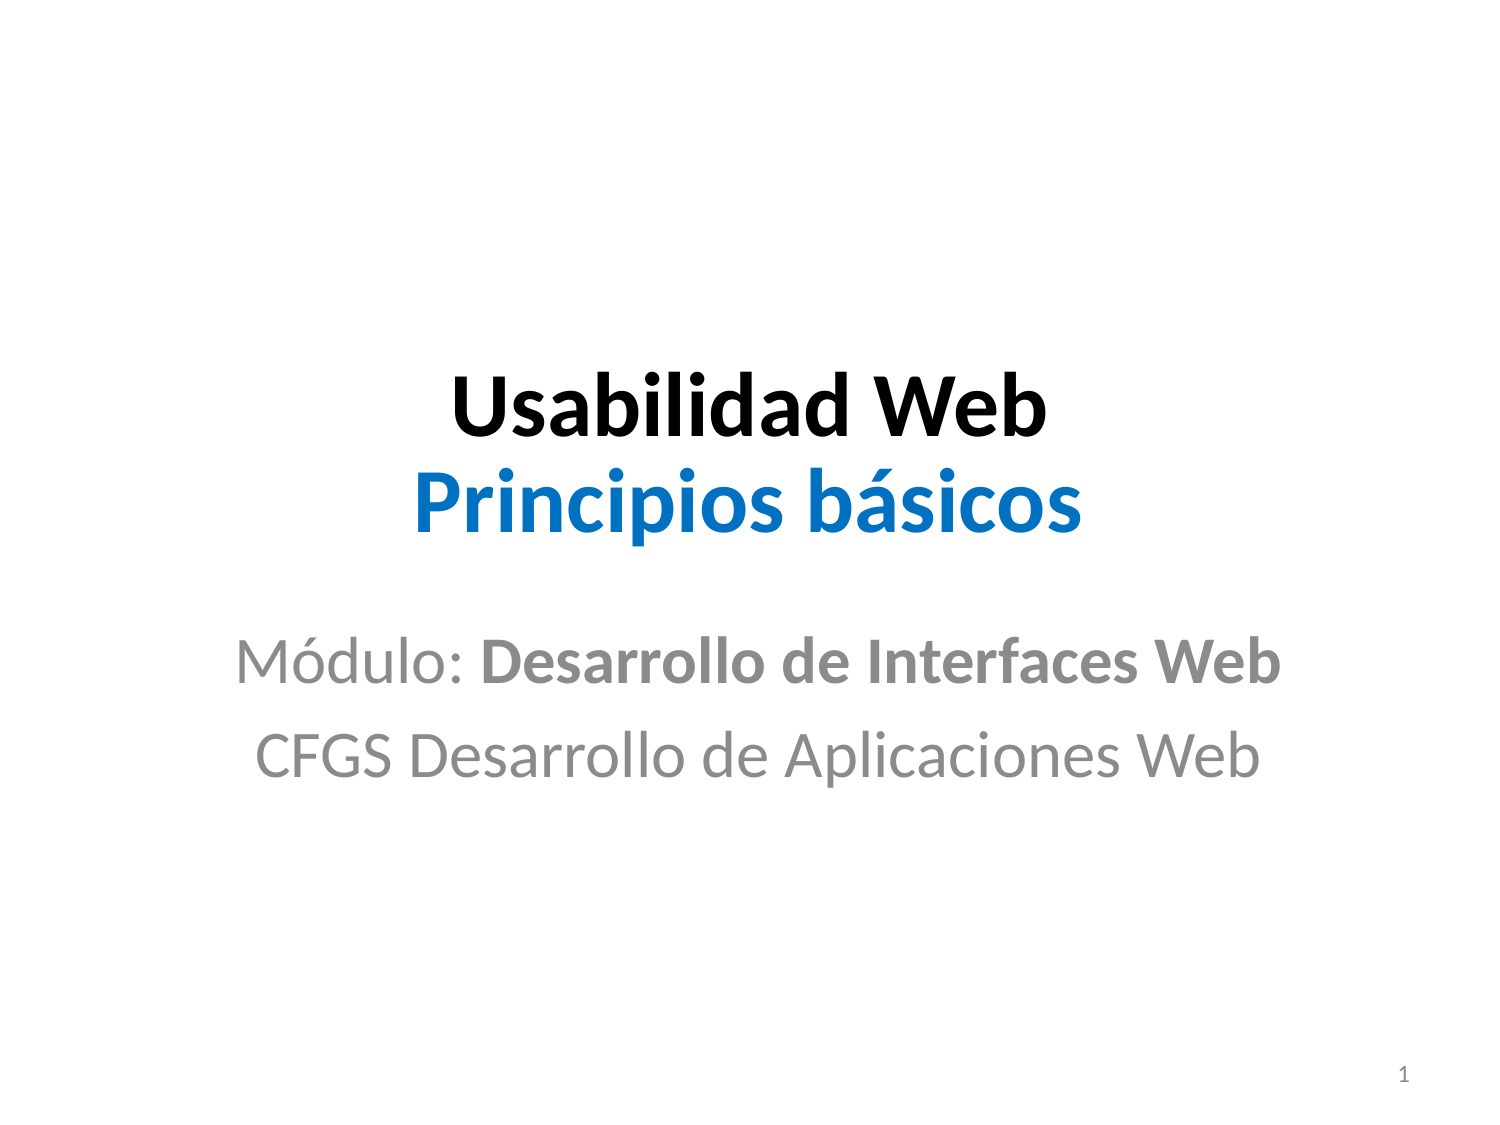

# Usabilidad Web
Principios básicos
Módulo: Desarrollo de Interfaces Web
CFGS Desarrollo de Aplicaciones Web
1